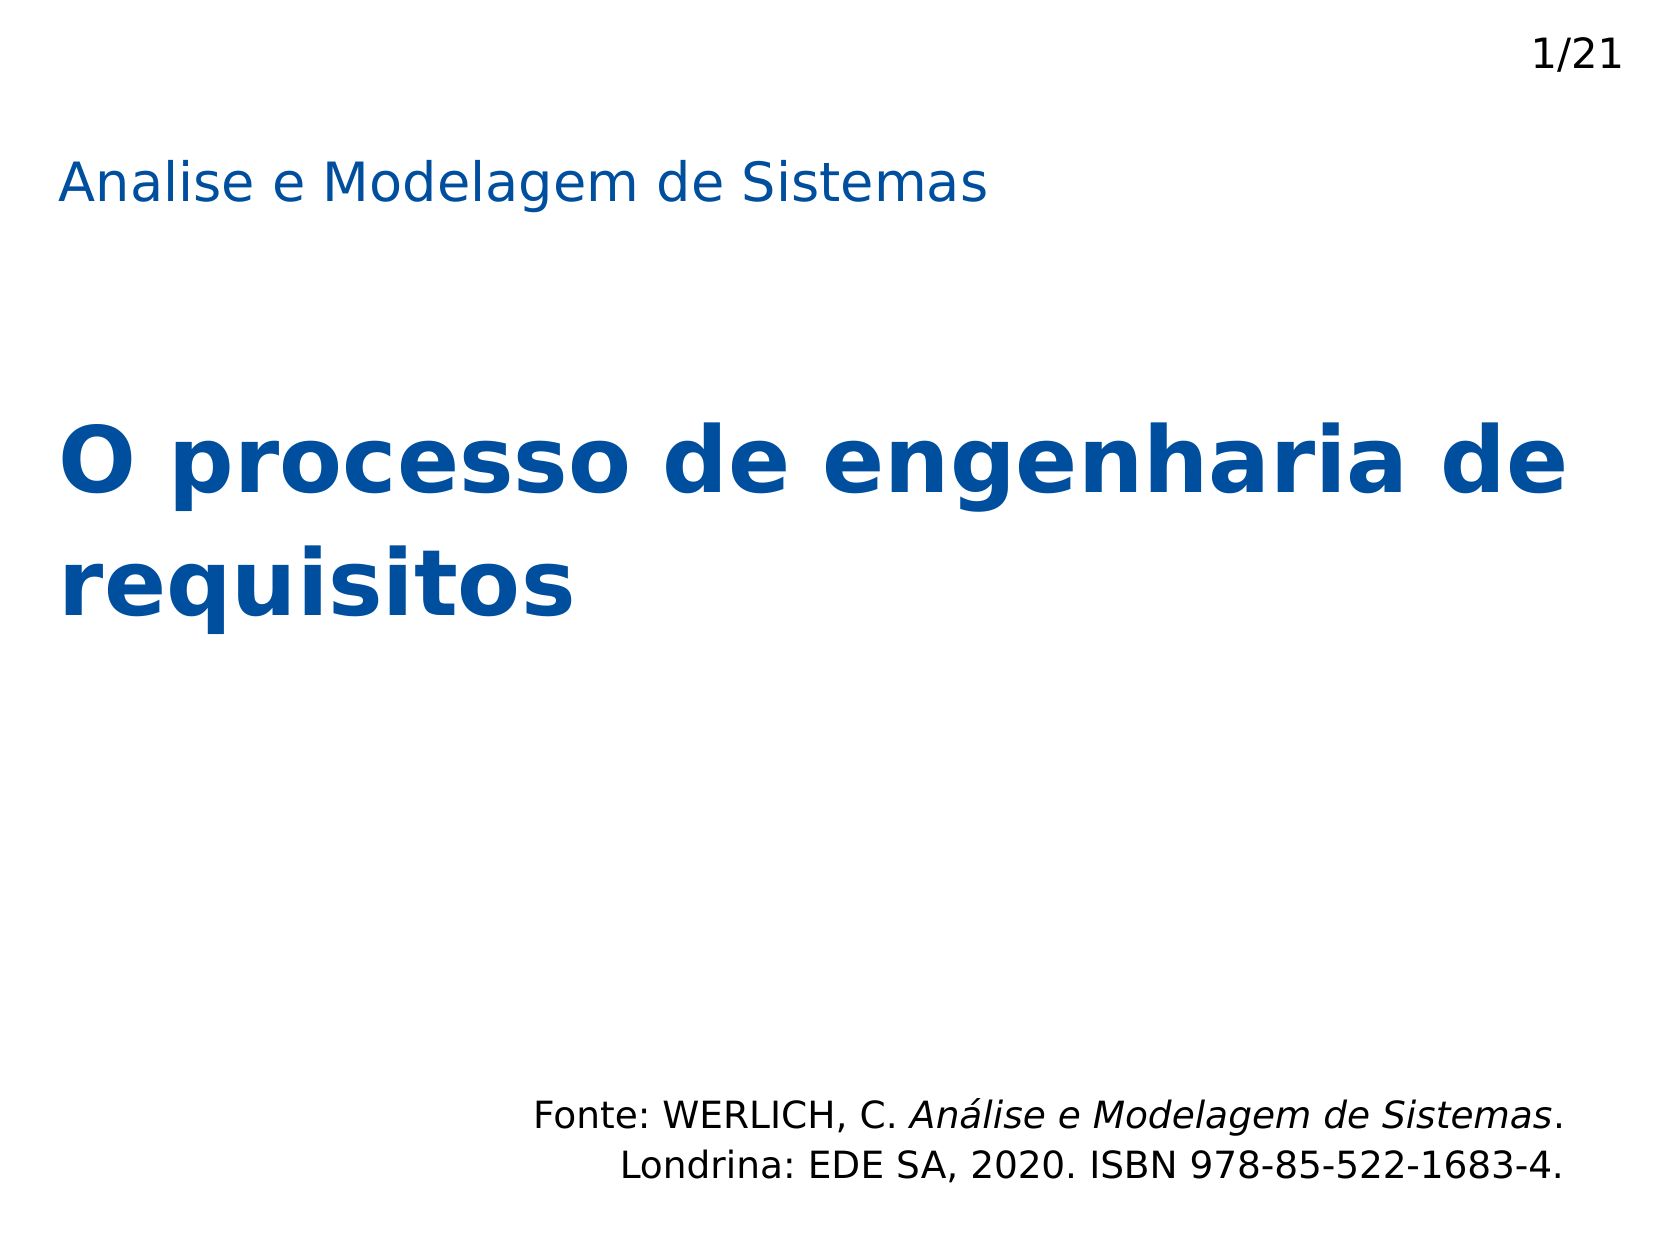

1
# Analise e Modelagem de Sistemas
O processo de engenharia de requisitos
Fonte: WERLICH, C. Análise e Modelagem de Sistemas. Londrina: EDE SA, 2020. ISBN 978-85-522-1683-4.